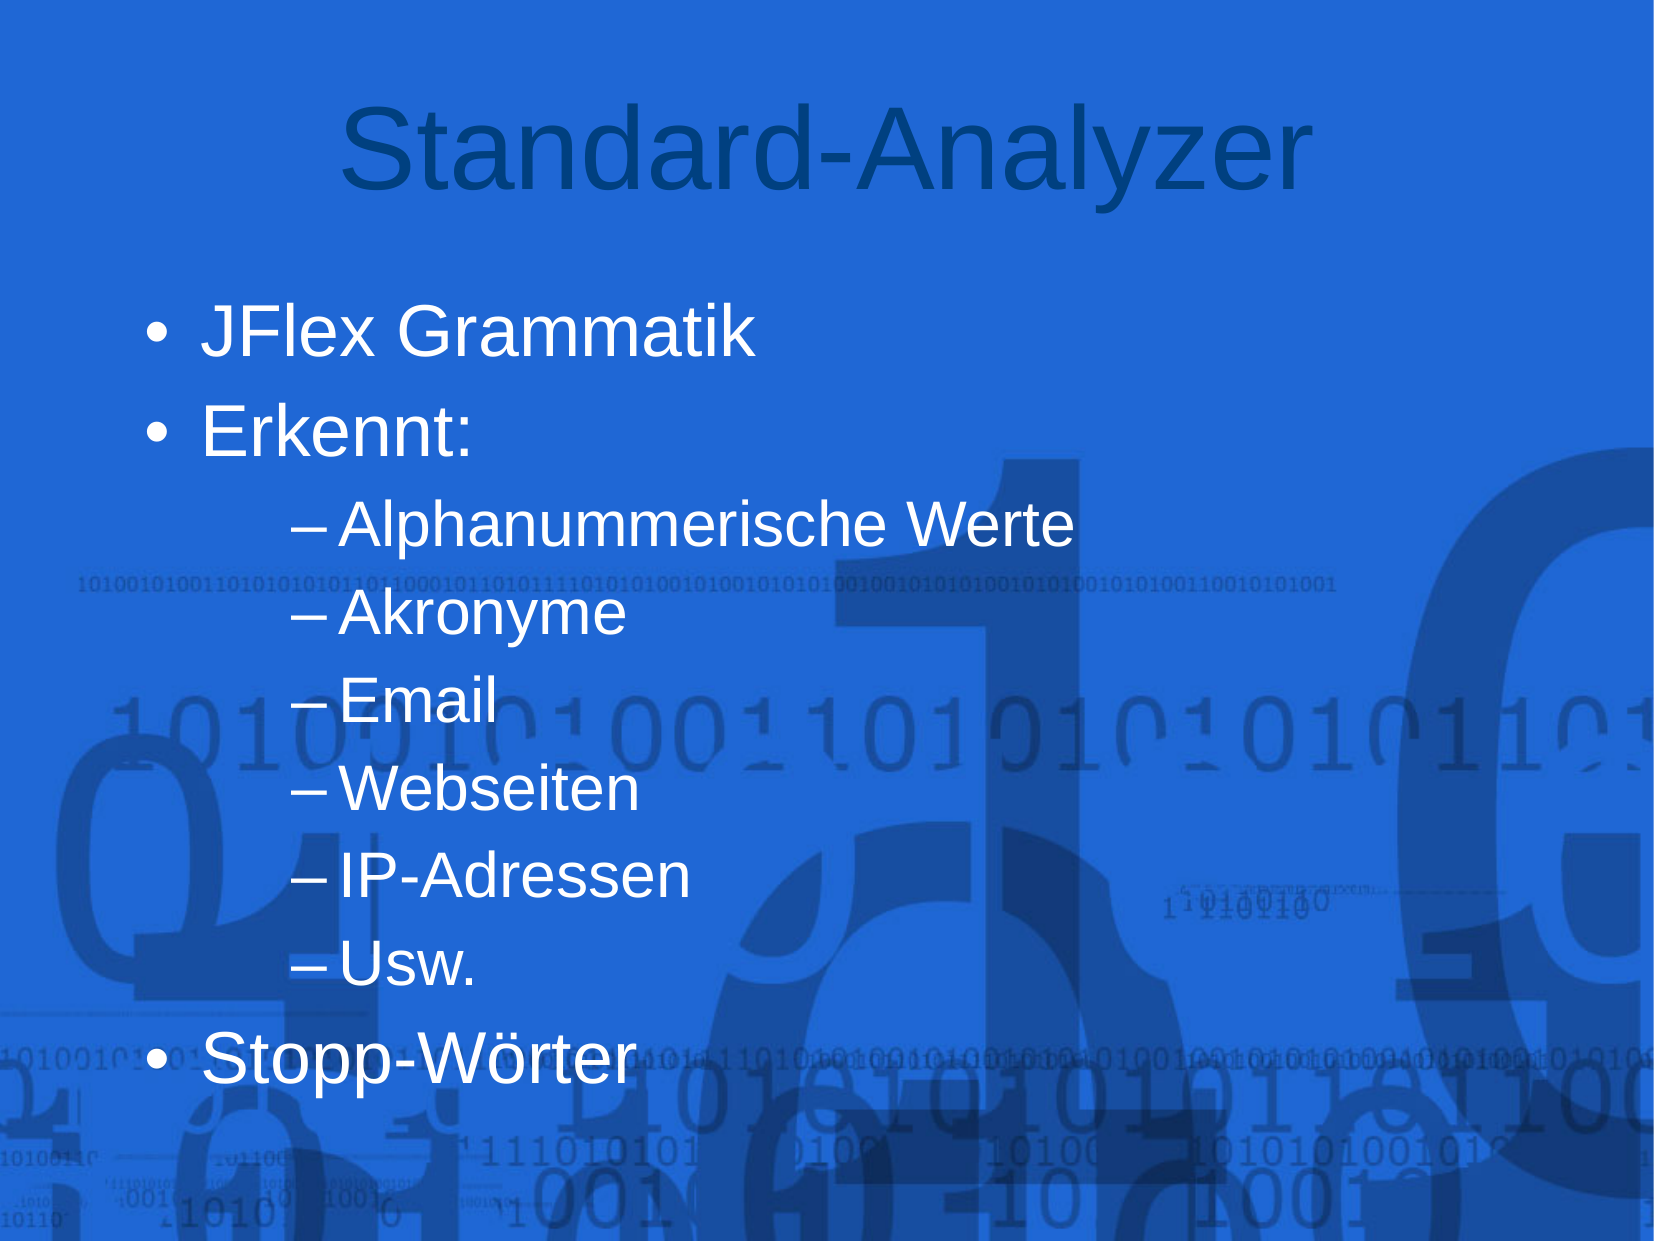

# Standard-Analyzer
JFlex Grammatik
Erkennt:
Alphanummerische Werte
Akronyme
Email
Webseiten
IP-Adressen
Usw.
Stopp-Wörter